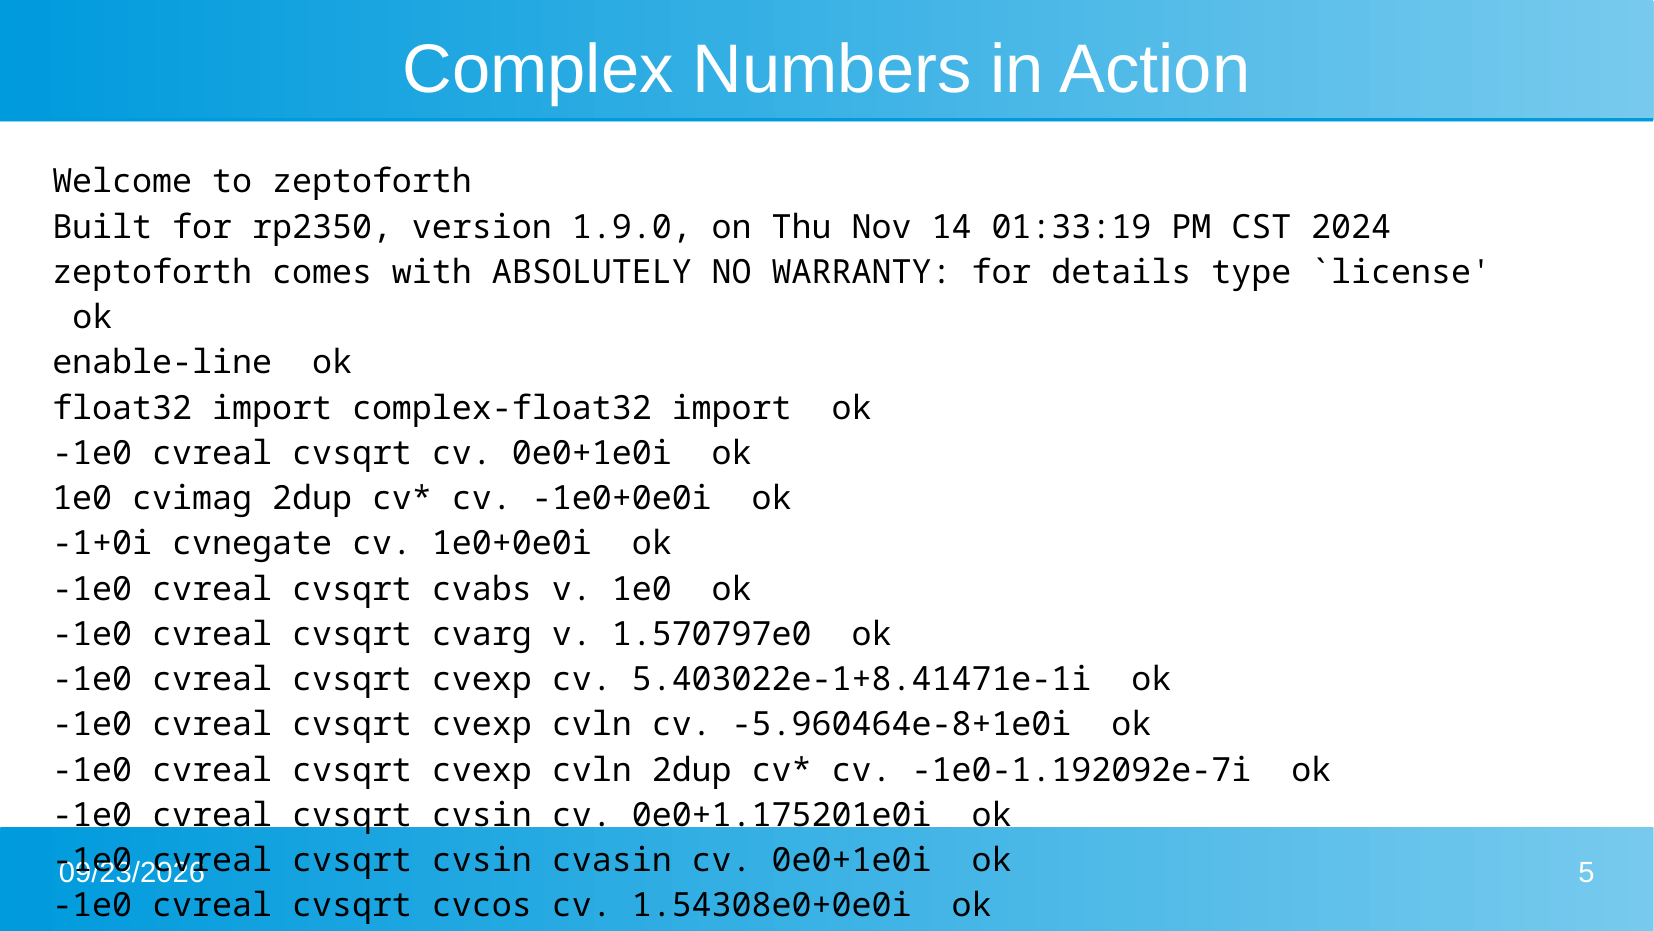

# Complex Numbers in Action
Welcome to zeptoforth
Built for rp2350, version 1.9.0, on Thu Nov 14 01:33:19 PM CST 2024
zeptoforth comes with ABSOLUTELY NO WARRANTY: for details type `license'
 ok
enable-line ok
float32 import complex-float32 import ok
-1e0 cvreal cvsqrt cv. 0e0+1e0i ok
1e0 cvimag 2dup cv* cv. -1e0+0e0i ok
-1+0i cvnegate cv. 1e0+0e0i ok
-1e0 cvreal cvsqrt cvabs v. 1e0 ok
-1e0 cvreal cvsqrt cvarg v. 1.570797e0 ok
-1e0 cvreal cvsqrt cvexp cv. 5.403022e-1+8.41471e-1i ok
-1e0 cvreal cvsqrt cvexp cvln cv. -5.960464e-8+1e0i ok
-1e0 cvreal cvsqrt cvexp cvln 2dup cv* cv. -1e0-1.192092e-7i ok
-1e0 cvreal cvsqrt cvsin cv. 0e0+1.175201e0i ok
-1e0 cvreal cvsqrt cvsin cvasin cv. 0e0+1e0i ok
-1e0 cvreal cvsqrt cvcos cv. 1.54308e0+0e0i ok
-1e0 cvreal cvsqrt cvcos cvacos cv. 0e0+9.999998e-1i ok
-1e0 cvreal cvsqrt cvtan cv. 0e0+7.615941e-1i ok
-1e0 cvreal cvsqrt cvtan cvatan cv. 0e0+9.999999e-1i ok
5